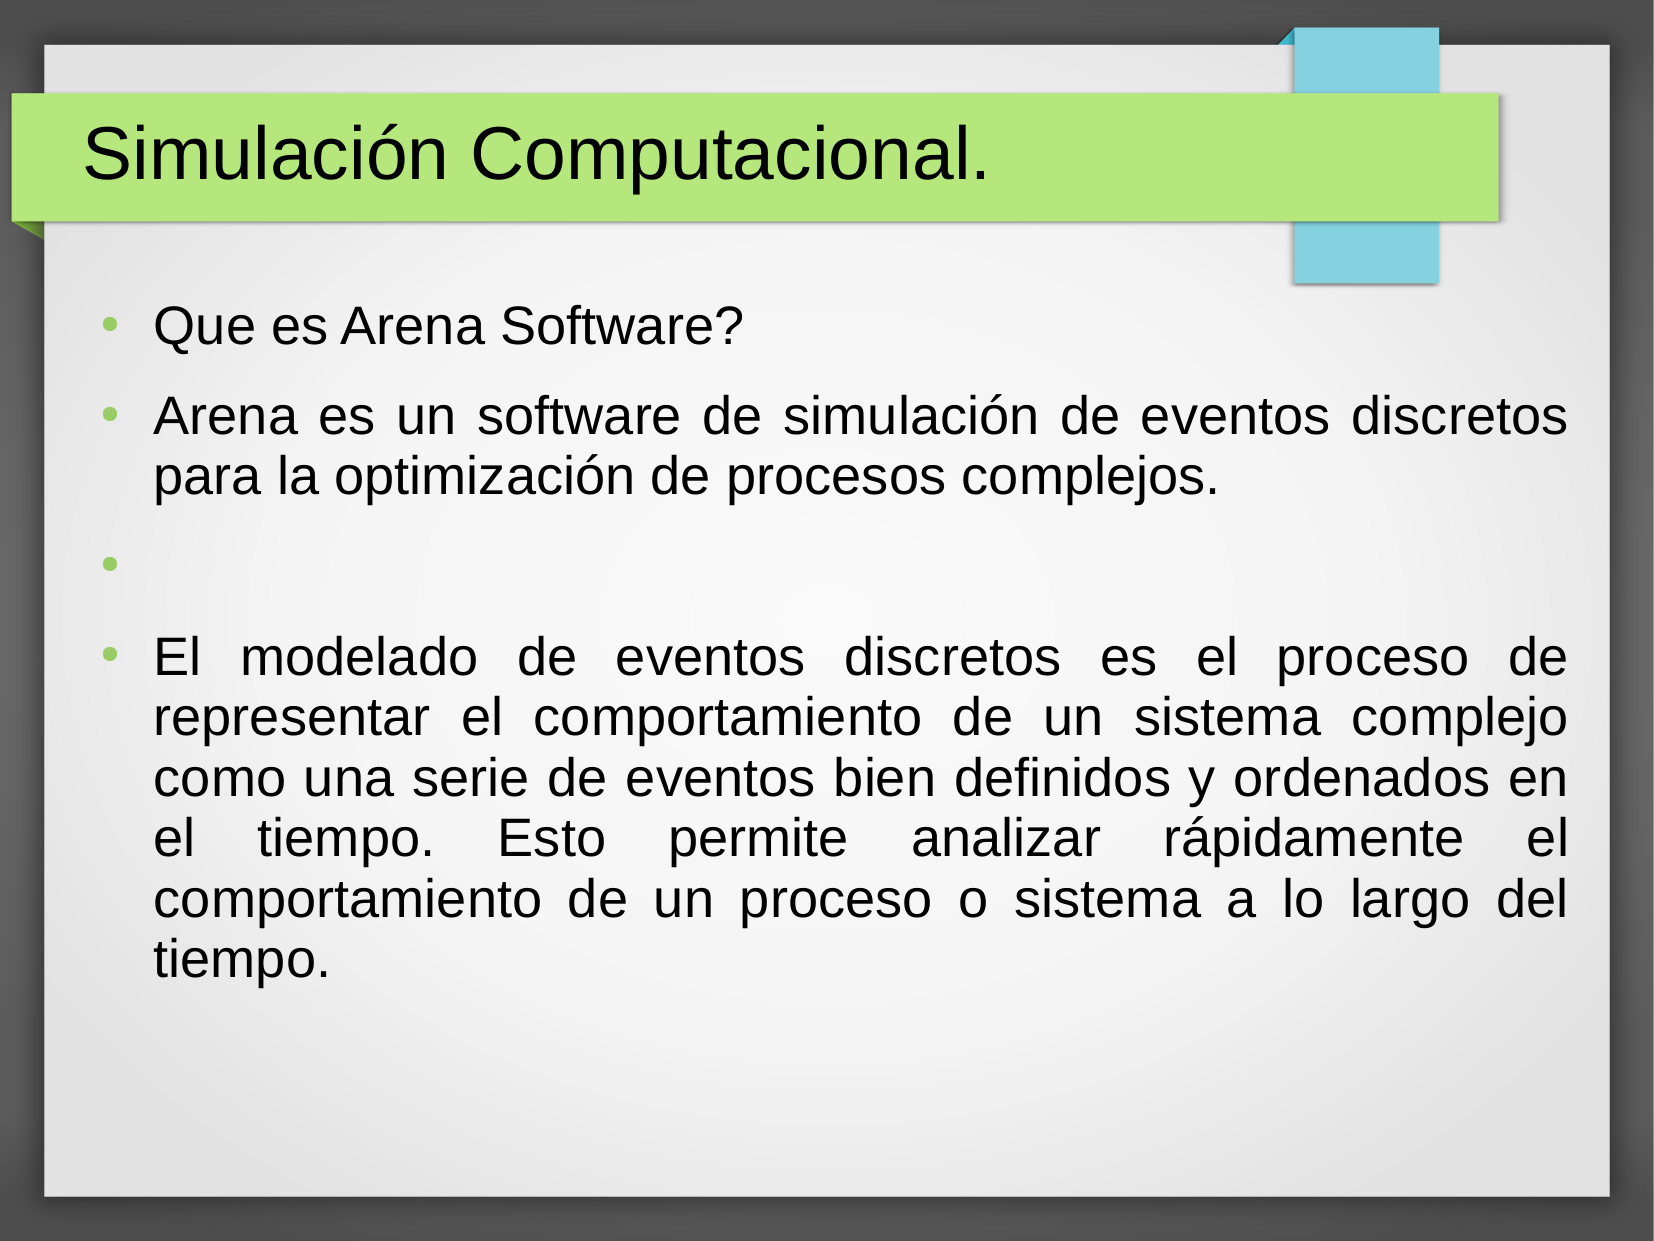

# Simulación Computacional.
Que es Arena Software?
Arena es un software de simulación de eventos discretos para la optimización de procesos complejos.
El modelado de eventos discretos es el proceso de representar el comportamiento de un sistema complejo como una serie de eventos bien definidos y ordenados en el tiempo. Esto permite analizar rápidamente el comportamiento de un proceso o sistema a lo largo del tiempo.